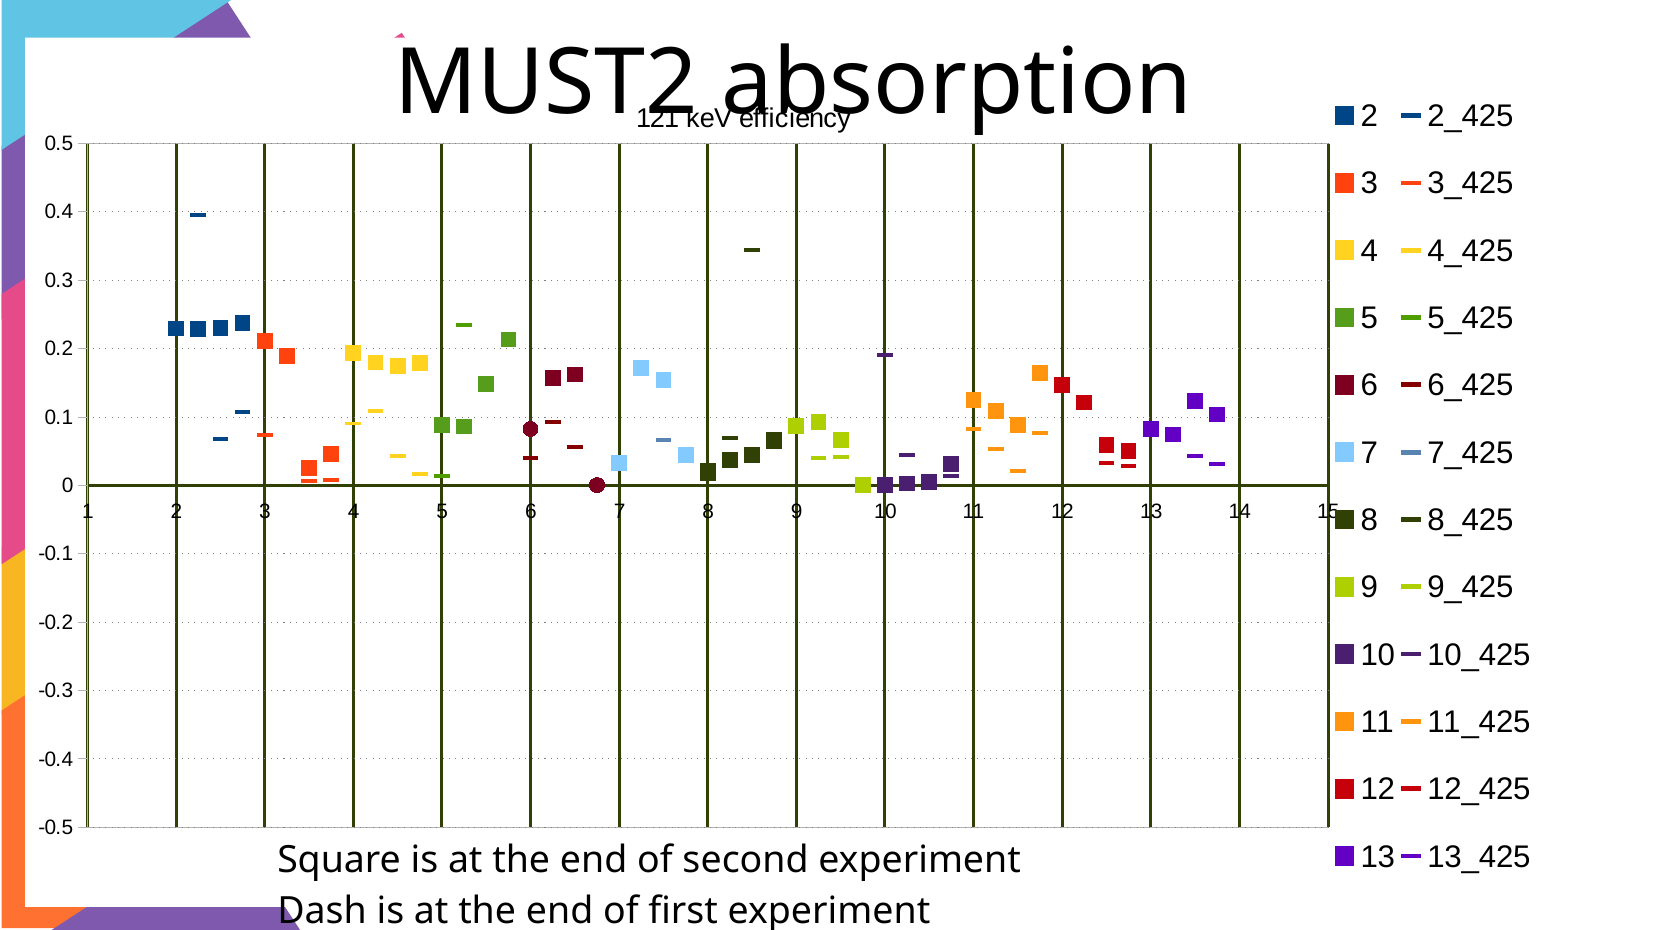

# MUST2 absorption
### Chart: 121 keV efficiency
| Category | 2 | 2_425 | 3 | 3_425 | 4 | 4_425 | 5 | 5_425 | 6 | 6_425 | 7 | 7_425 | 8 | 8_425 | 9 | 9_425 | 10 | 10_425 | 11 | 11_425 | 12 | 12_425 | 13 | 13_425 |
|---|---|---|---|---|---|---|---|---|---|---|---|---|---|---|---|---|---|---|---|---|---|---|---|---|Square is at the end of second experiment
Dash is at the end of first experiment